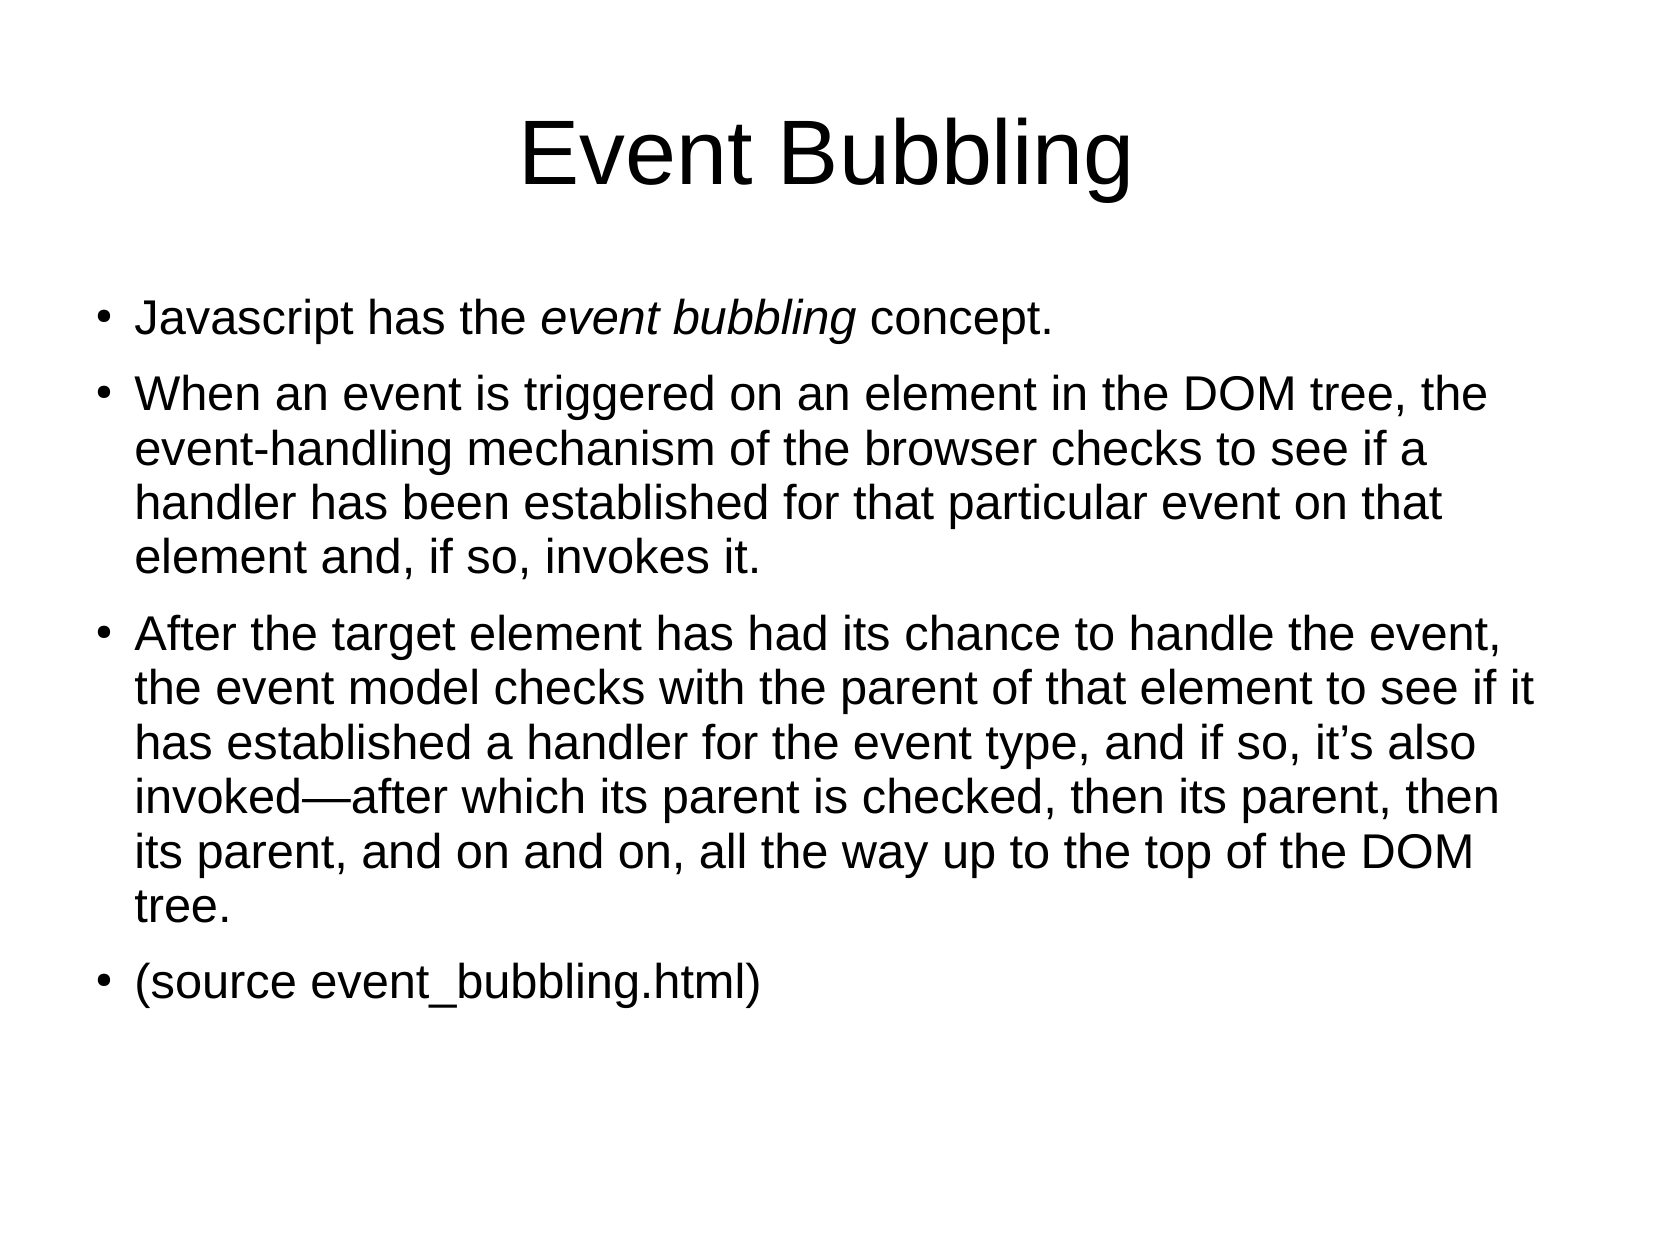

# Event Bubbling
Javascript has the event bubbling concept.
When an event is triggered on an element in the DOM tree, the event-handling mechanism of the browser checks to see if a handler has been established for that particular event on that element and, if so, invokes it.
After the target element has had its chance to handle the event, the event model checks with the parent of that element to see if it has established a handler for the event type, and if so, it’s also invoked—after which its parent is checked, then its parent, then its parent, and on and on, all the way up to the top of the DOM tree.
(source event_bubbling.html)